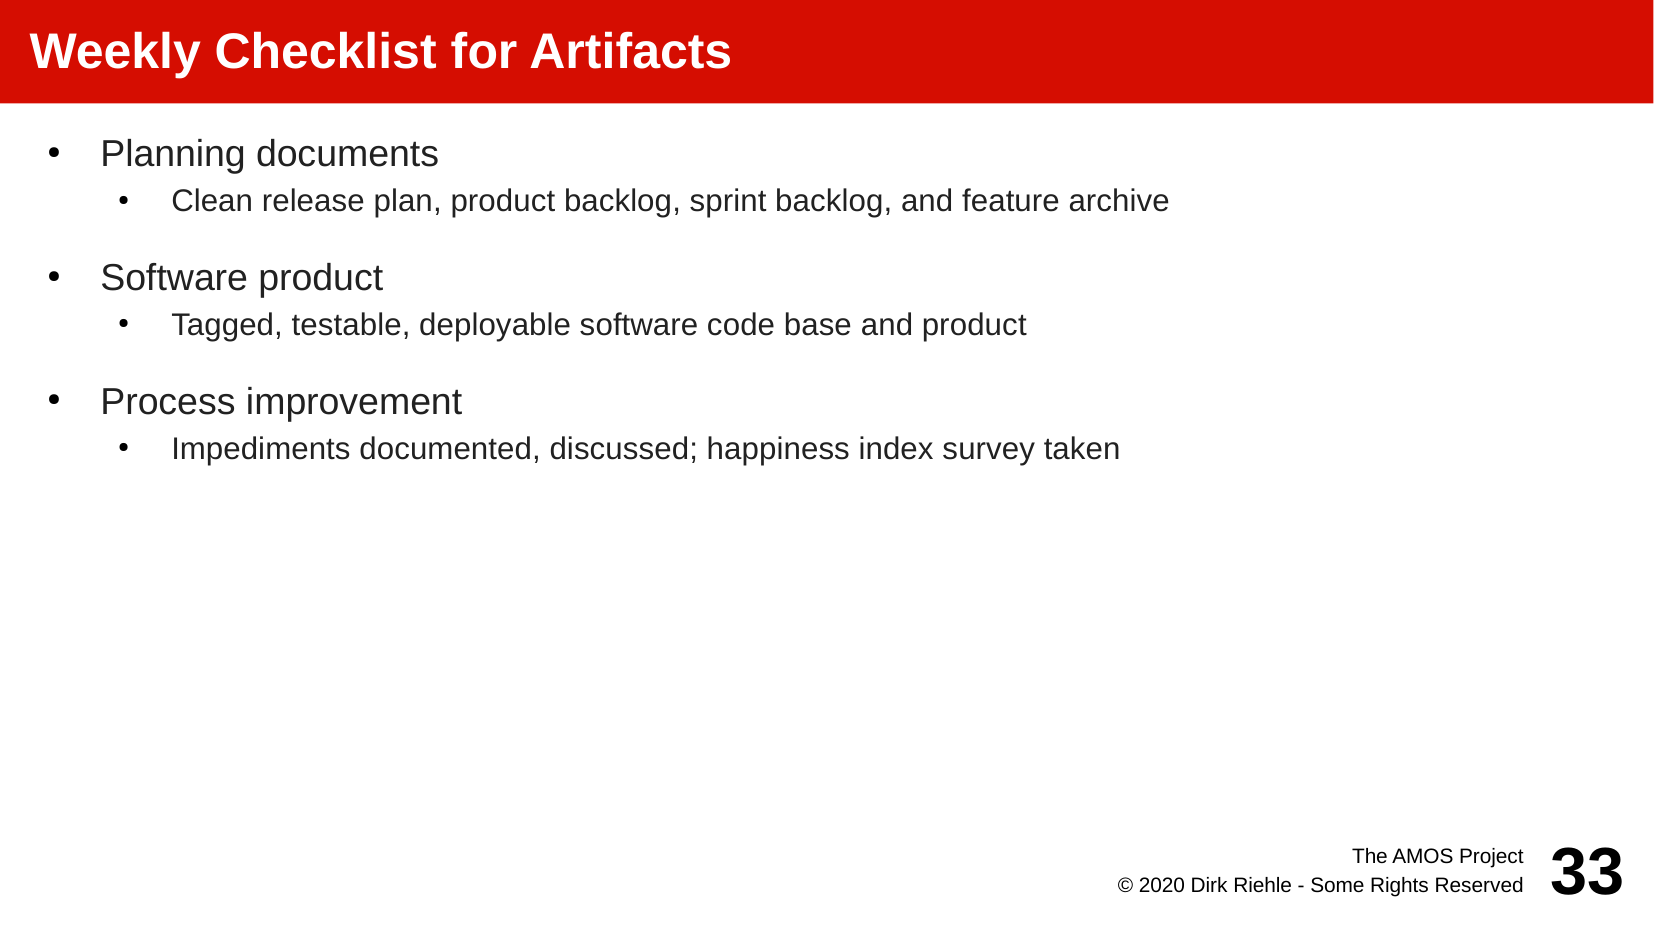

# Weekly Checklist for Artifacts
Planning documents
Clean release plan, product backlog, sprint backlog, and feature archive
Software product
Tagged, testable, deployable software code base and product
Process improvement
Impediments documented, discussed; happiness index survey taken
The AMOS Project
33
© 2020 Dirk Riehle - Some Rights Reserved